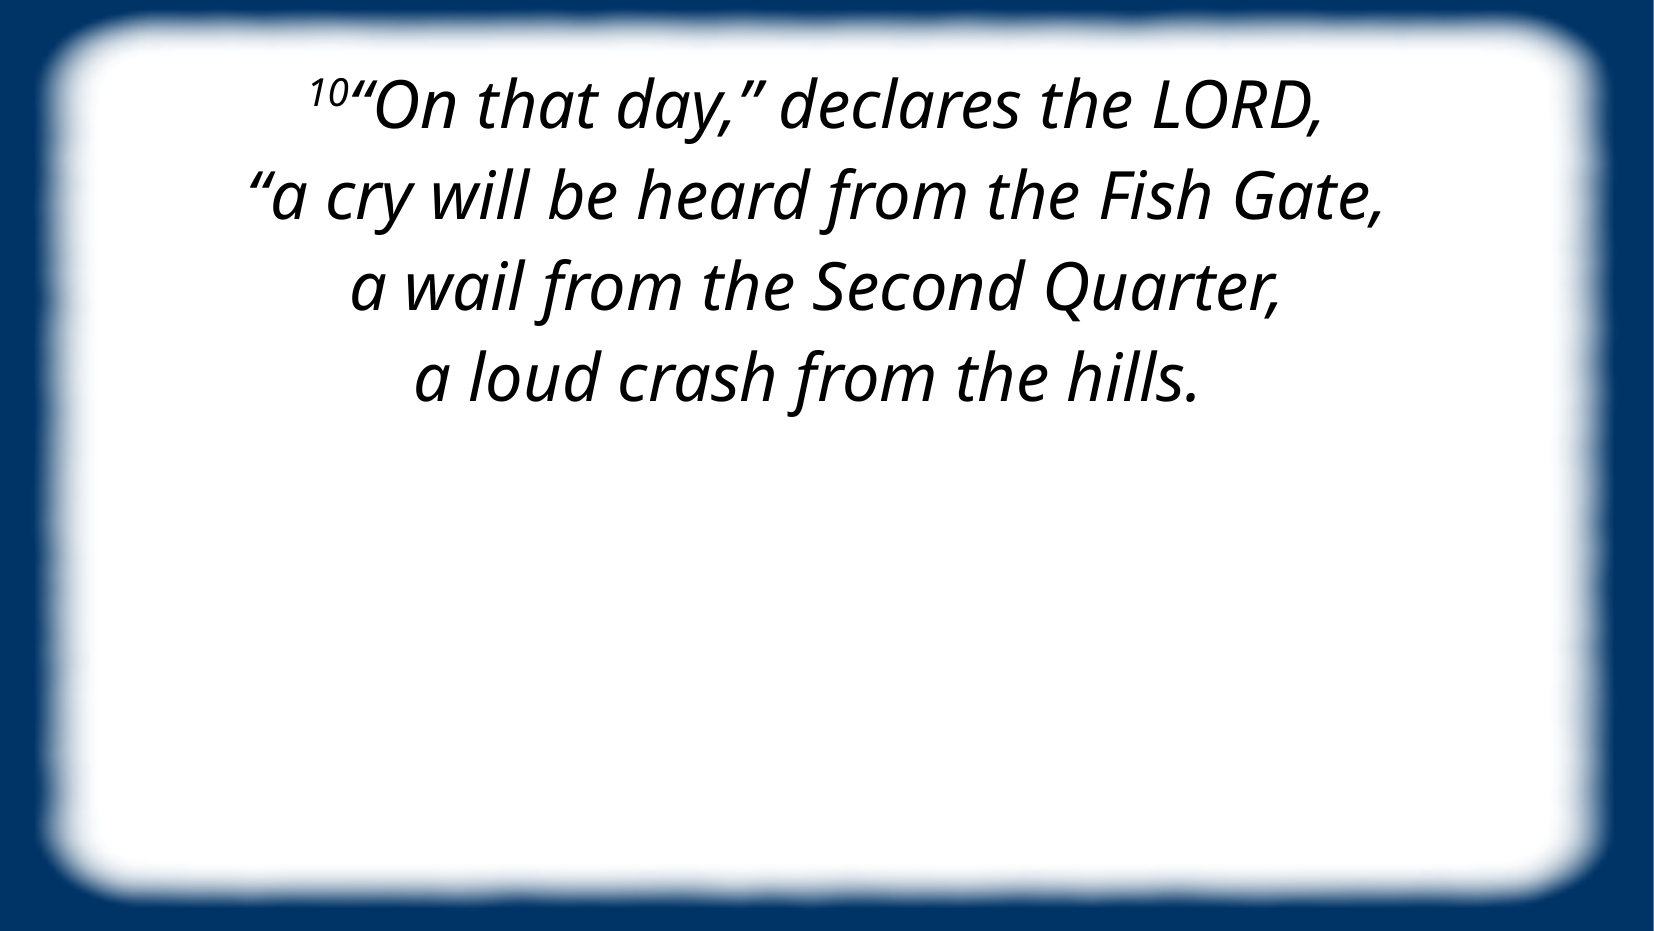

10“On that day,” declares the LORD,
“a cry will be heard from the Fish Gate,
a wail from the Second Quarter,
a loud crash from the hills.